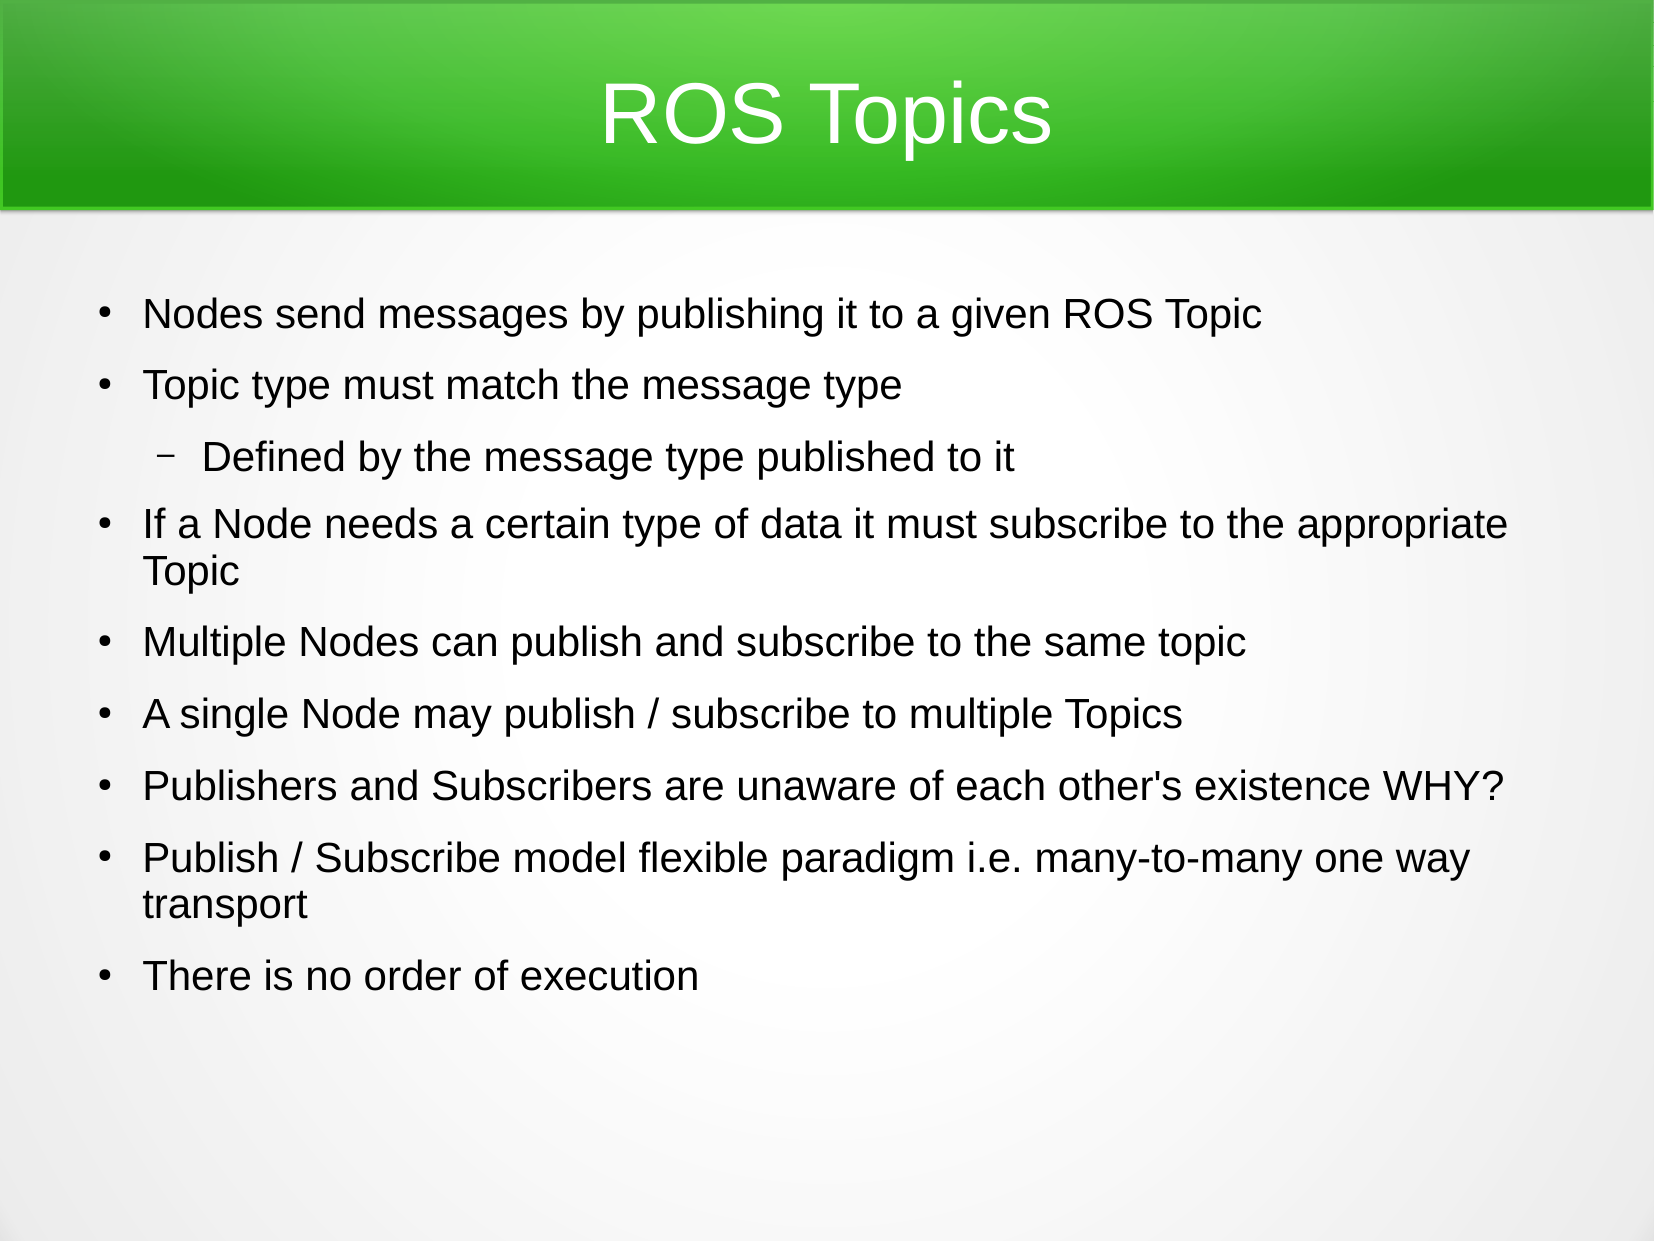

# ROS Topics
Nodes send messages by publishing it to a given ROS Topic
Topic type must match the message type
Defined by the message type published to it
If a Node needs a certain type of data it must subscribe to the appropriate Topic
Multiple Nodes can publish and subscribe to the same topic
A single Node may publish / subscribe to multiple Topics
Publishers and Subscribers are unaware of each other's existence WHY?
Publish / Subscribe model flexible paradigm i.e. many-to-many one way transport
There is no order of execution